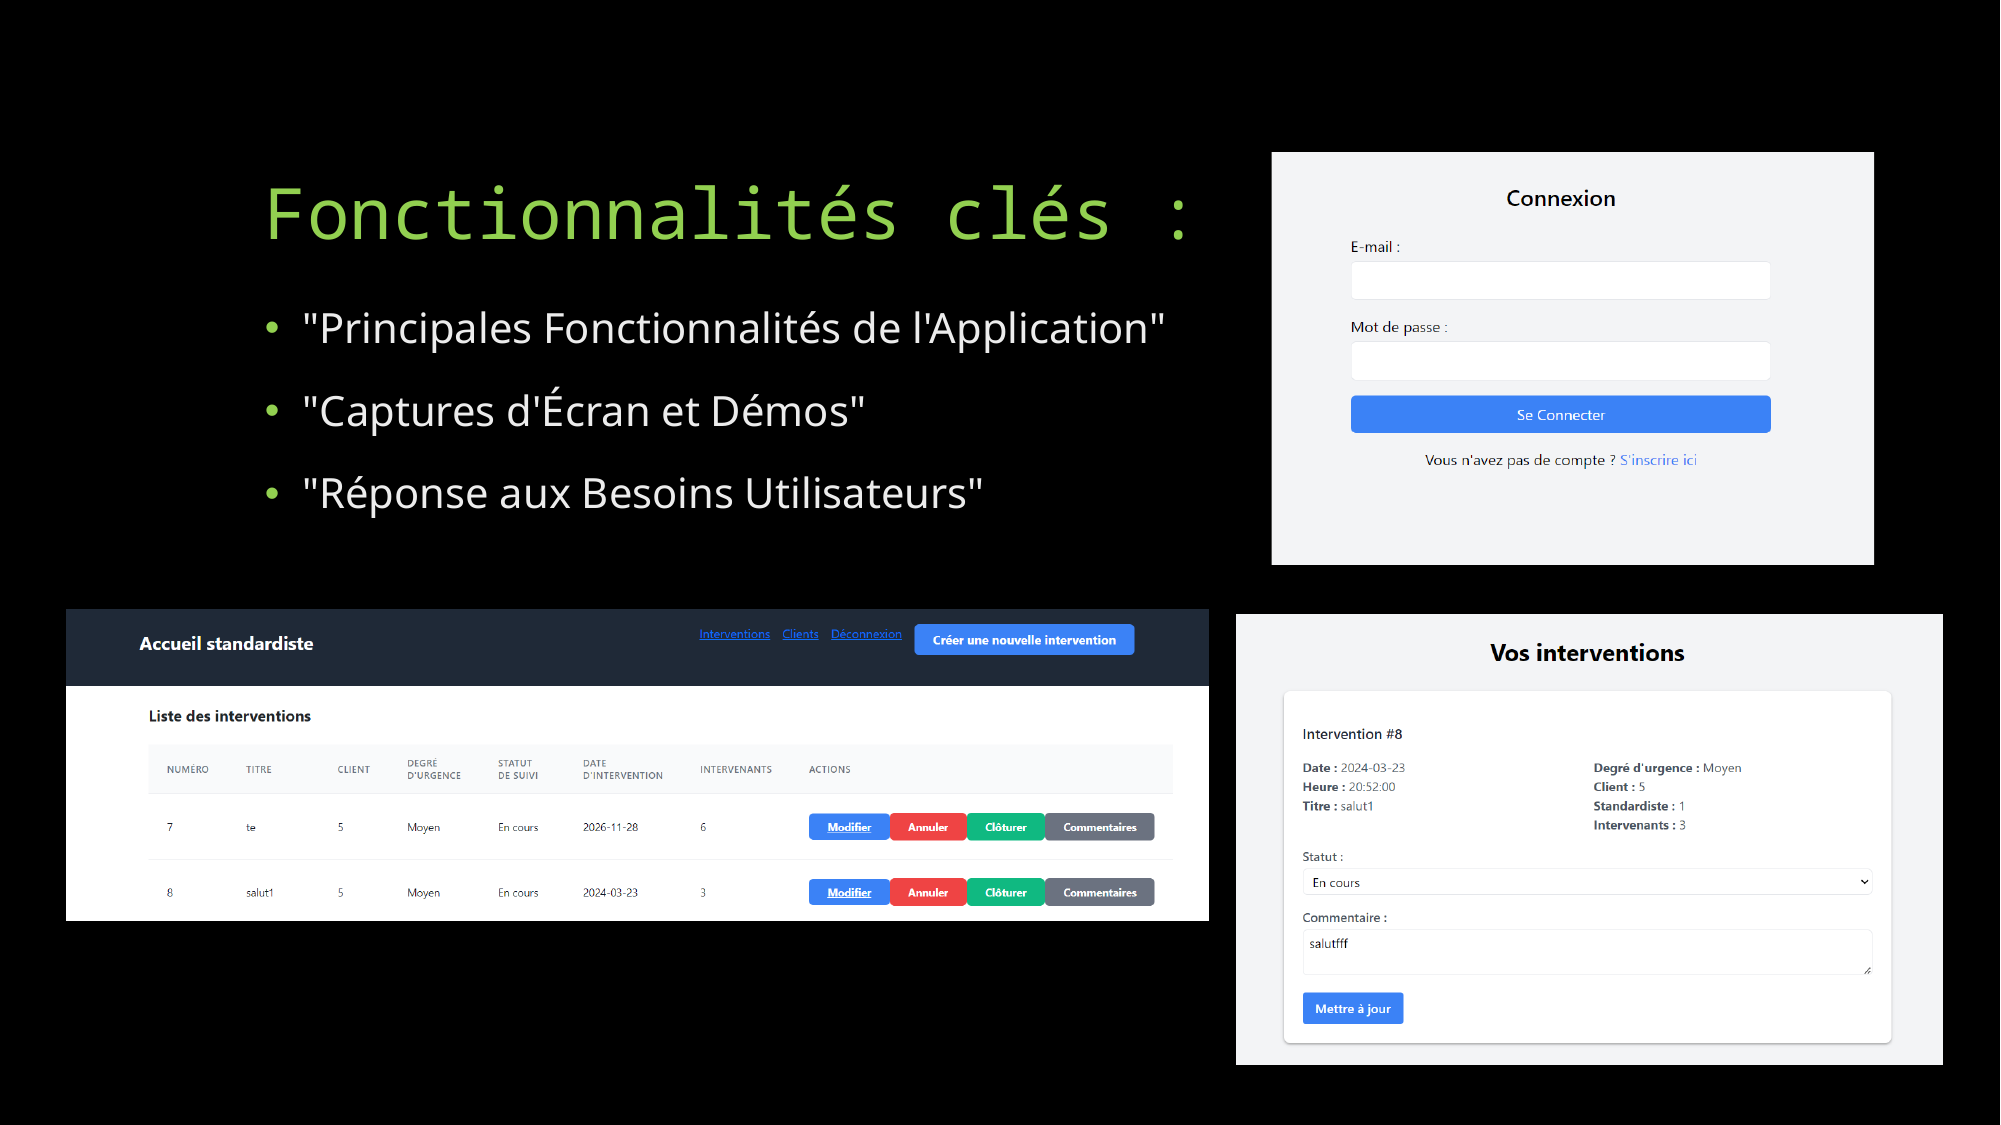

# Fonctionnalités clés :
"Principales Fonctionnalités de l'Application"
"Captures d'Écran et Démos"
"Réponse aux Besoins Utilisateurs"